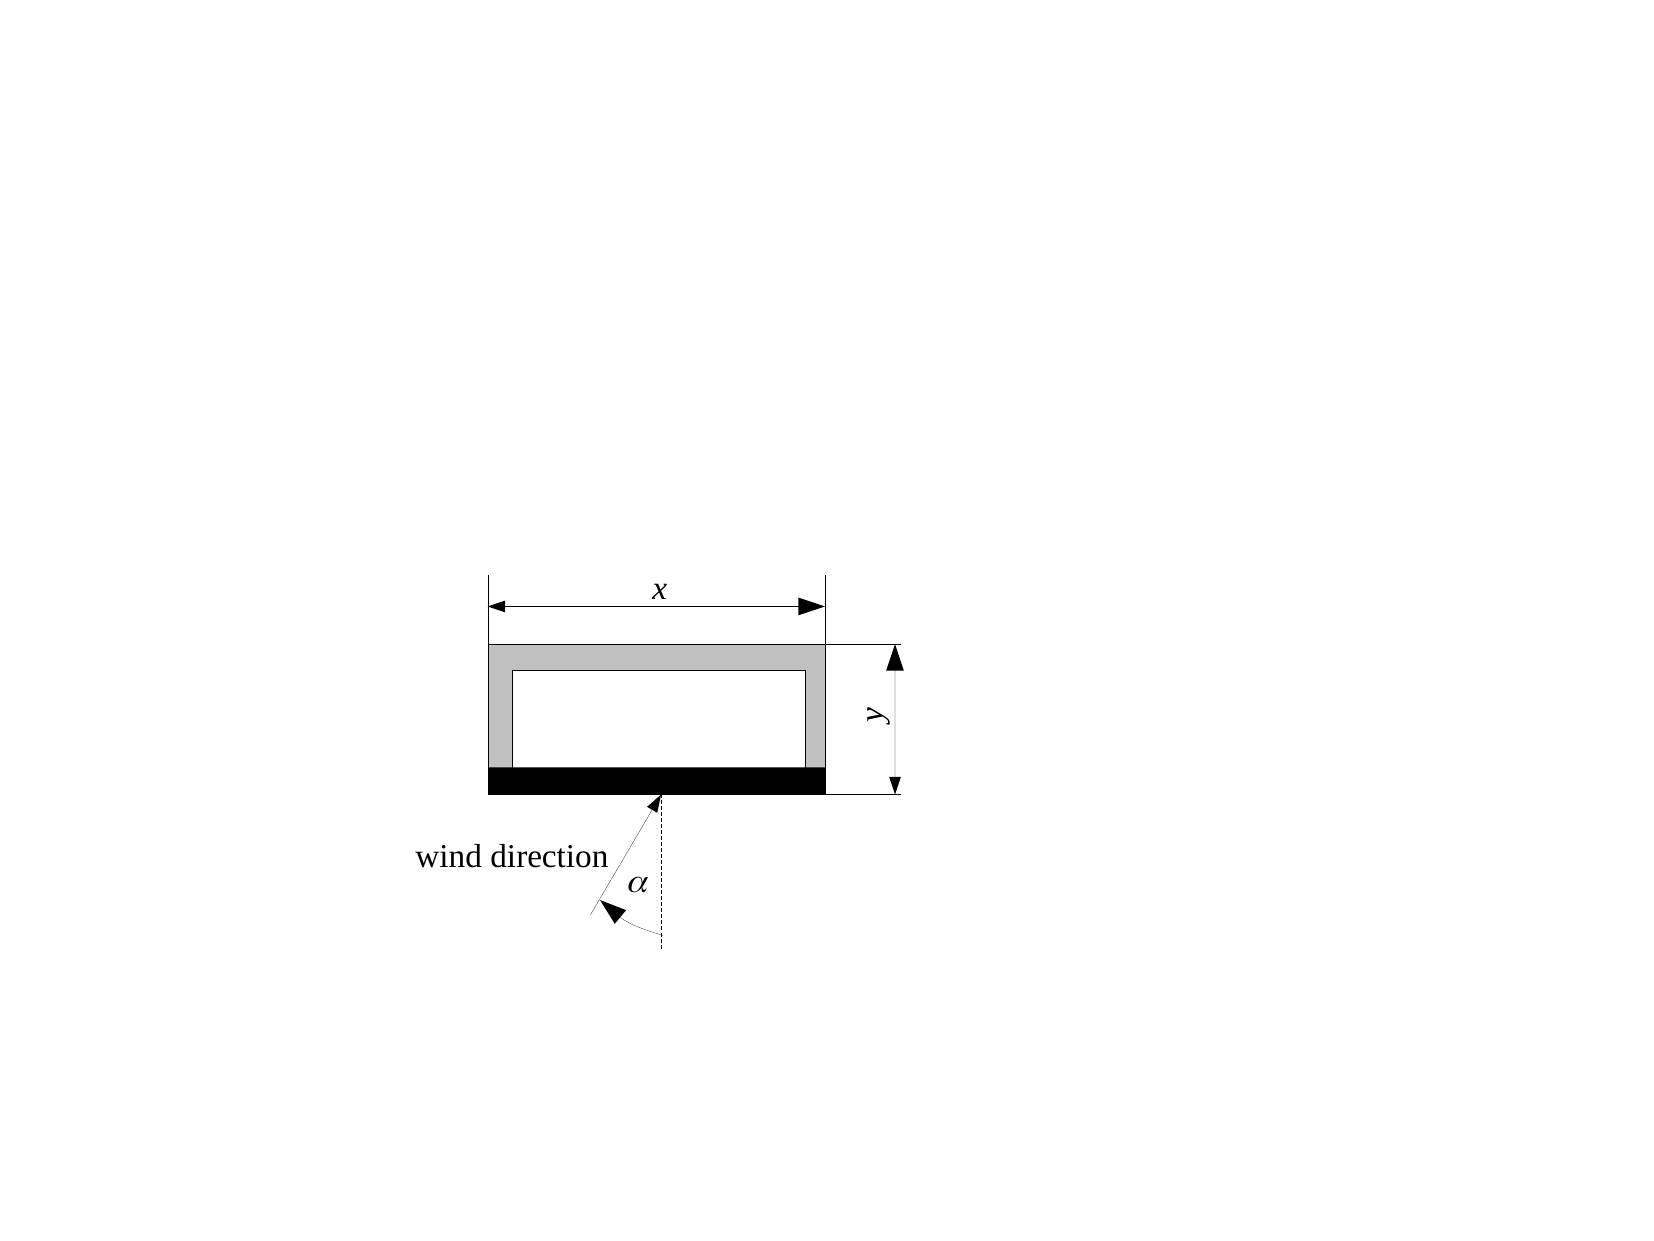

x
y
wall that is modeled
wind direction
a